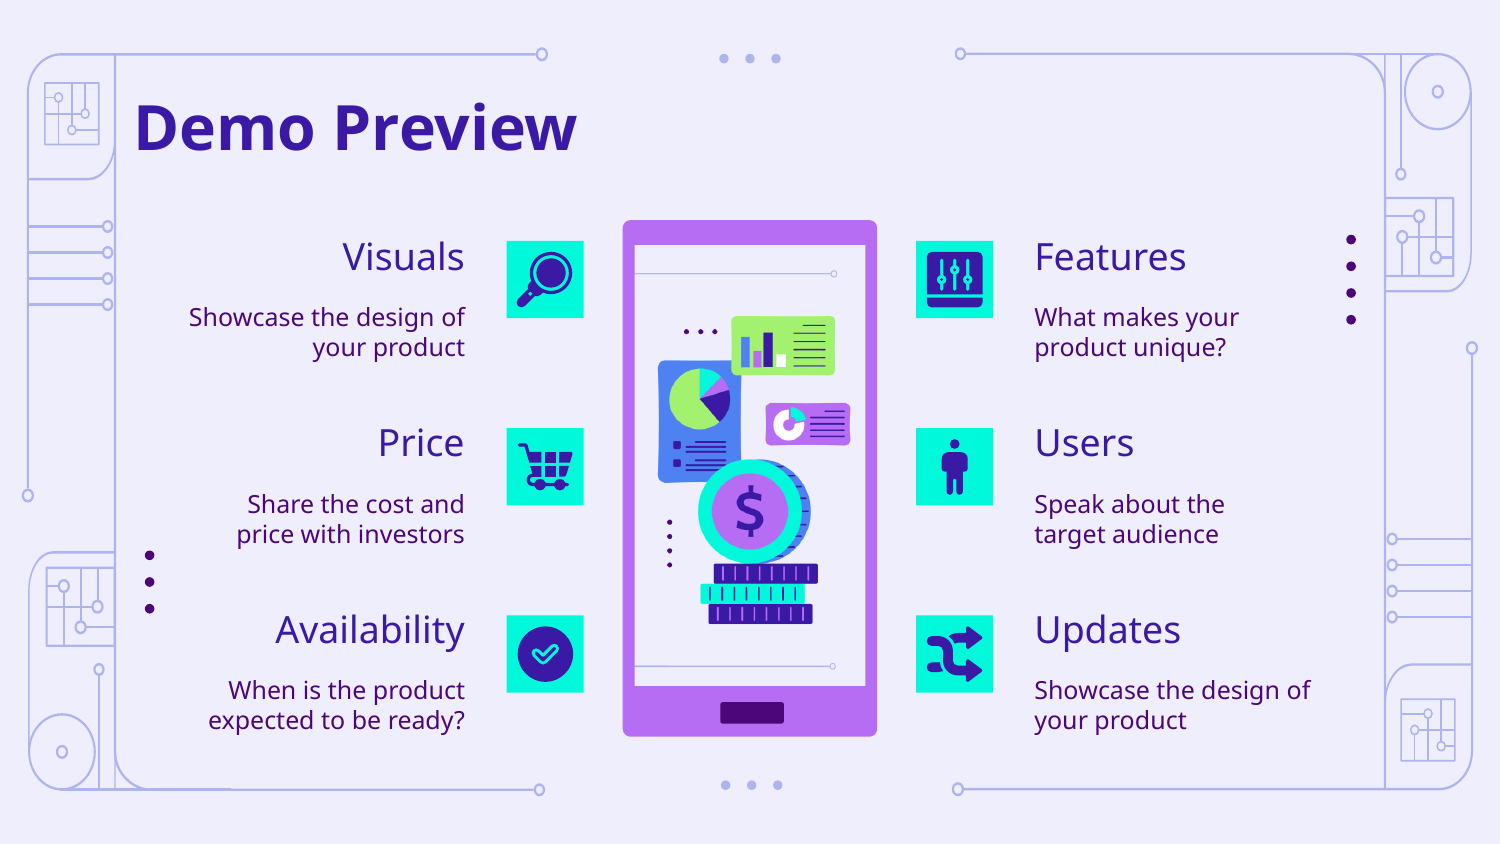

# Demo Preview
Visuals
Features
Showcase the design of your product
What makes your product unique?
Price
Users
Share the cost and price with investors
Speak about the
target audience
Availability
Updates
When is the product expected to be ready?
Showcase the design of your product